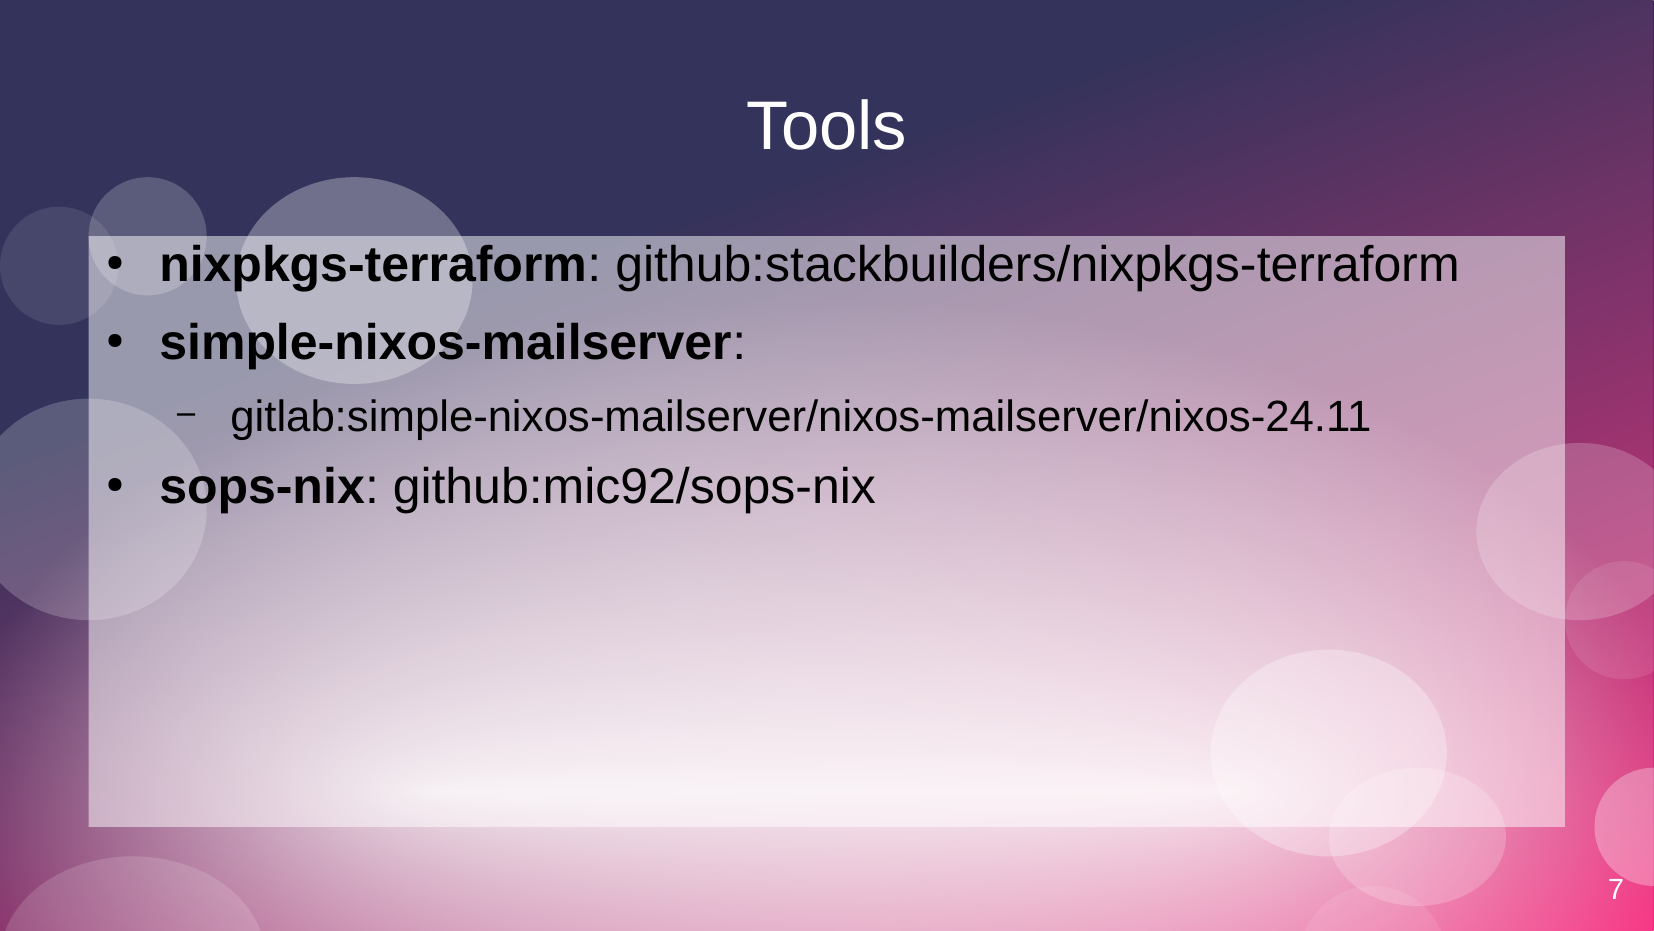

# Tools
nixpkgs-terraform: github:stackbuilders/nixpkgs-terraform
simple-nixos-mailserver:
gitlab:simple-nixos-mailserver/nixos-mailserver/nixos-24.11
sops-nix: github:mic92/sops-nix
7